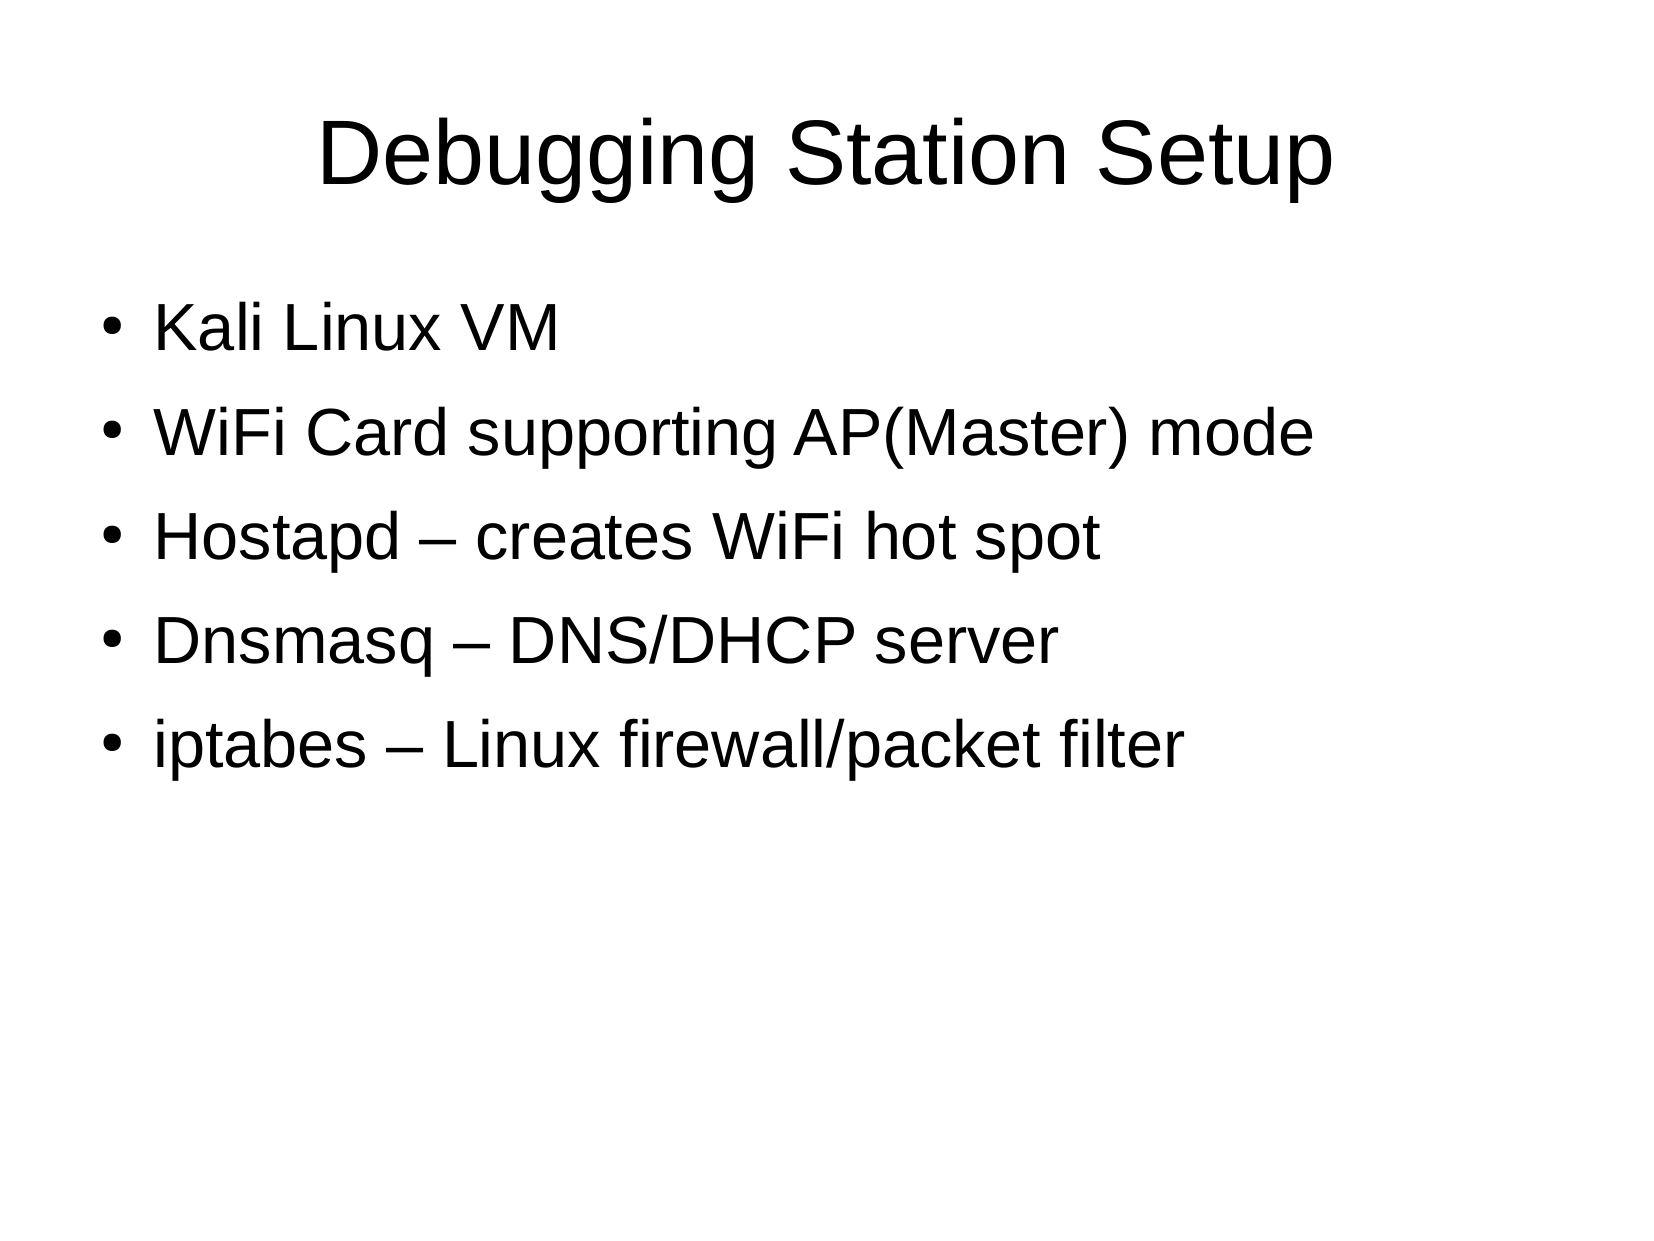

# Debugging Station Setup
Kali Linux VM
WiFi Card supporting AP(Master) mode
Hostapd – creates WiFi hot spot
Dnsmasq – DNS/DHCP server
iptabes – Linux firewall/packet filter